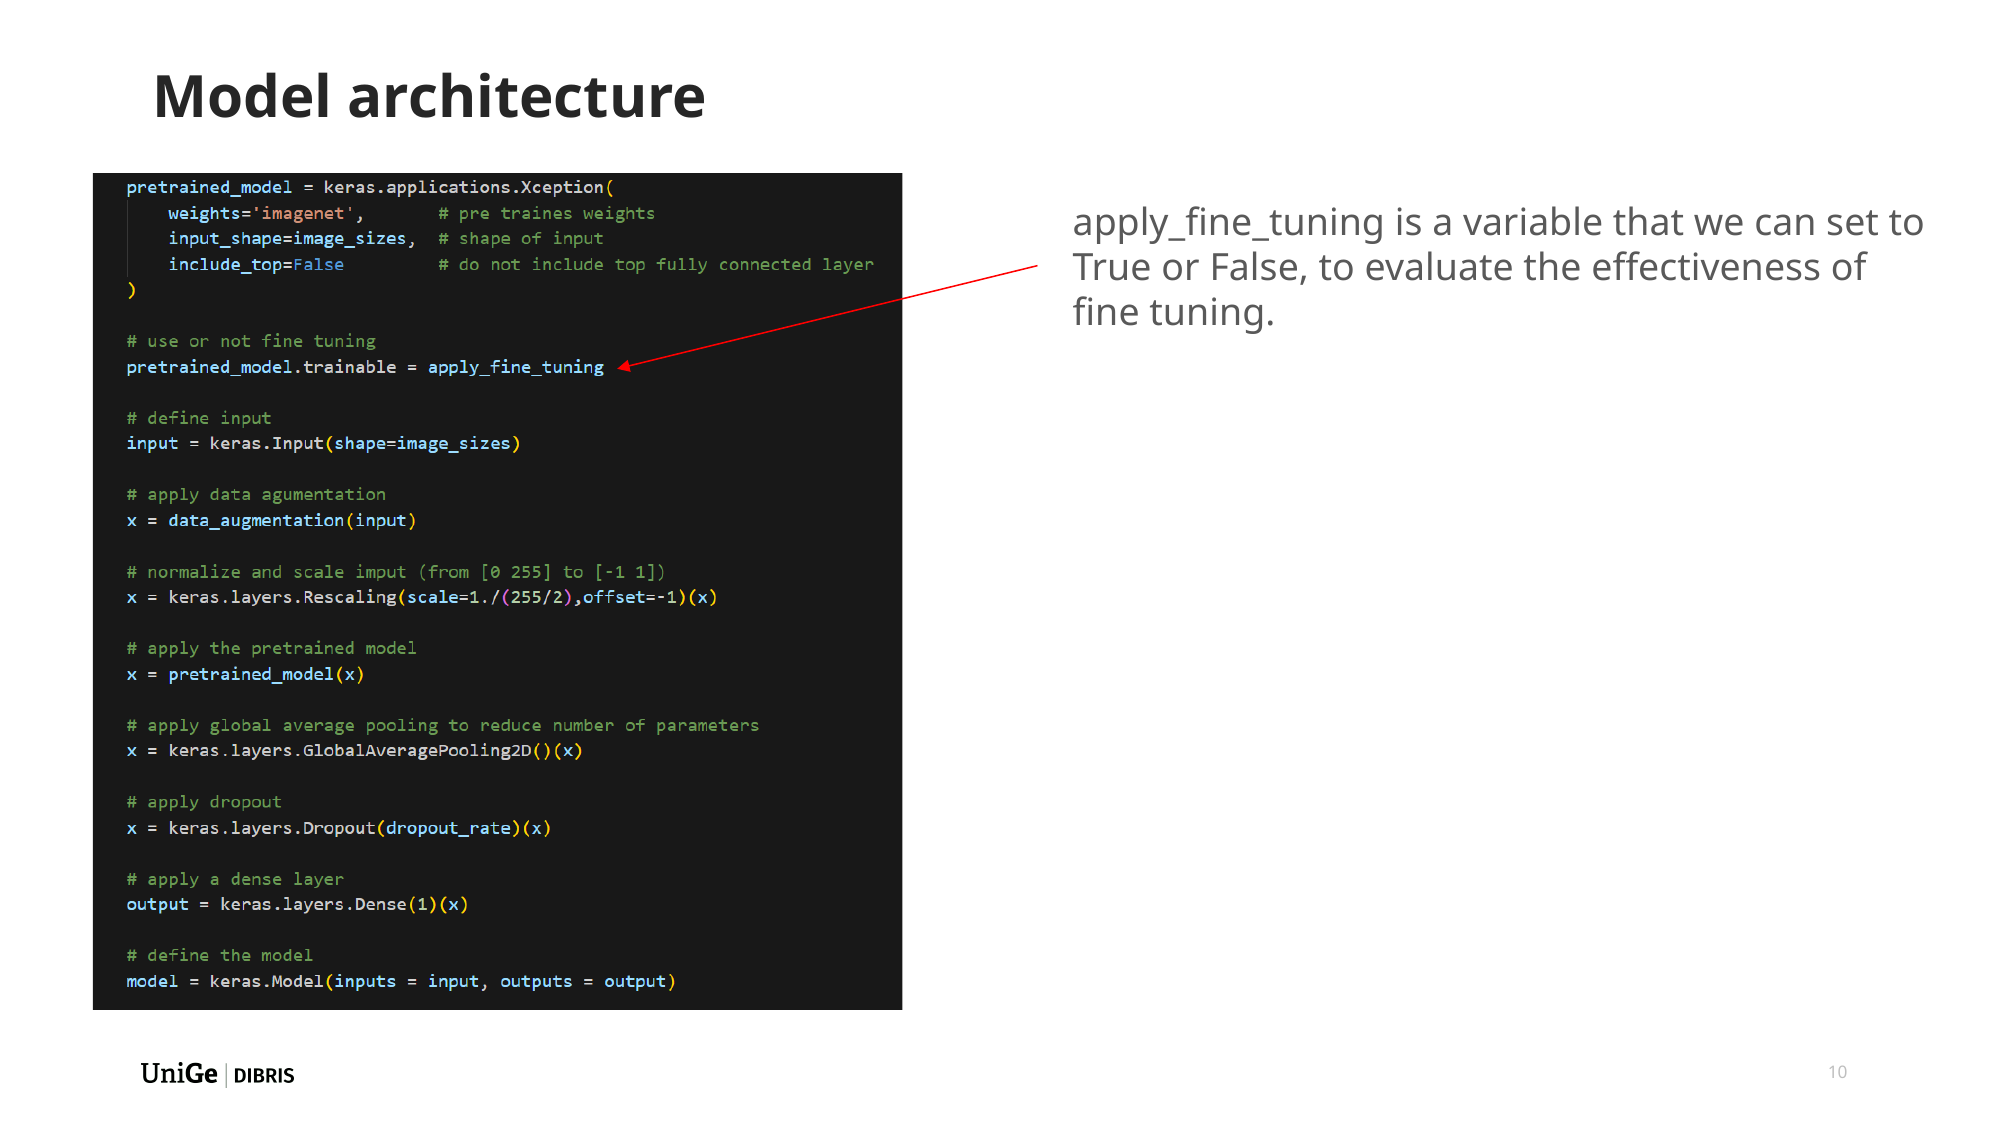

# Model architecture
apply_fine_tuning is a variable that we can set to True or False, to evaluate the effectiveness of fine tuning.